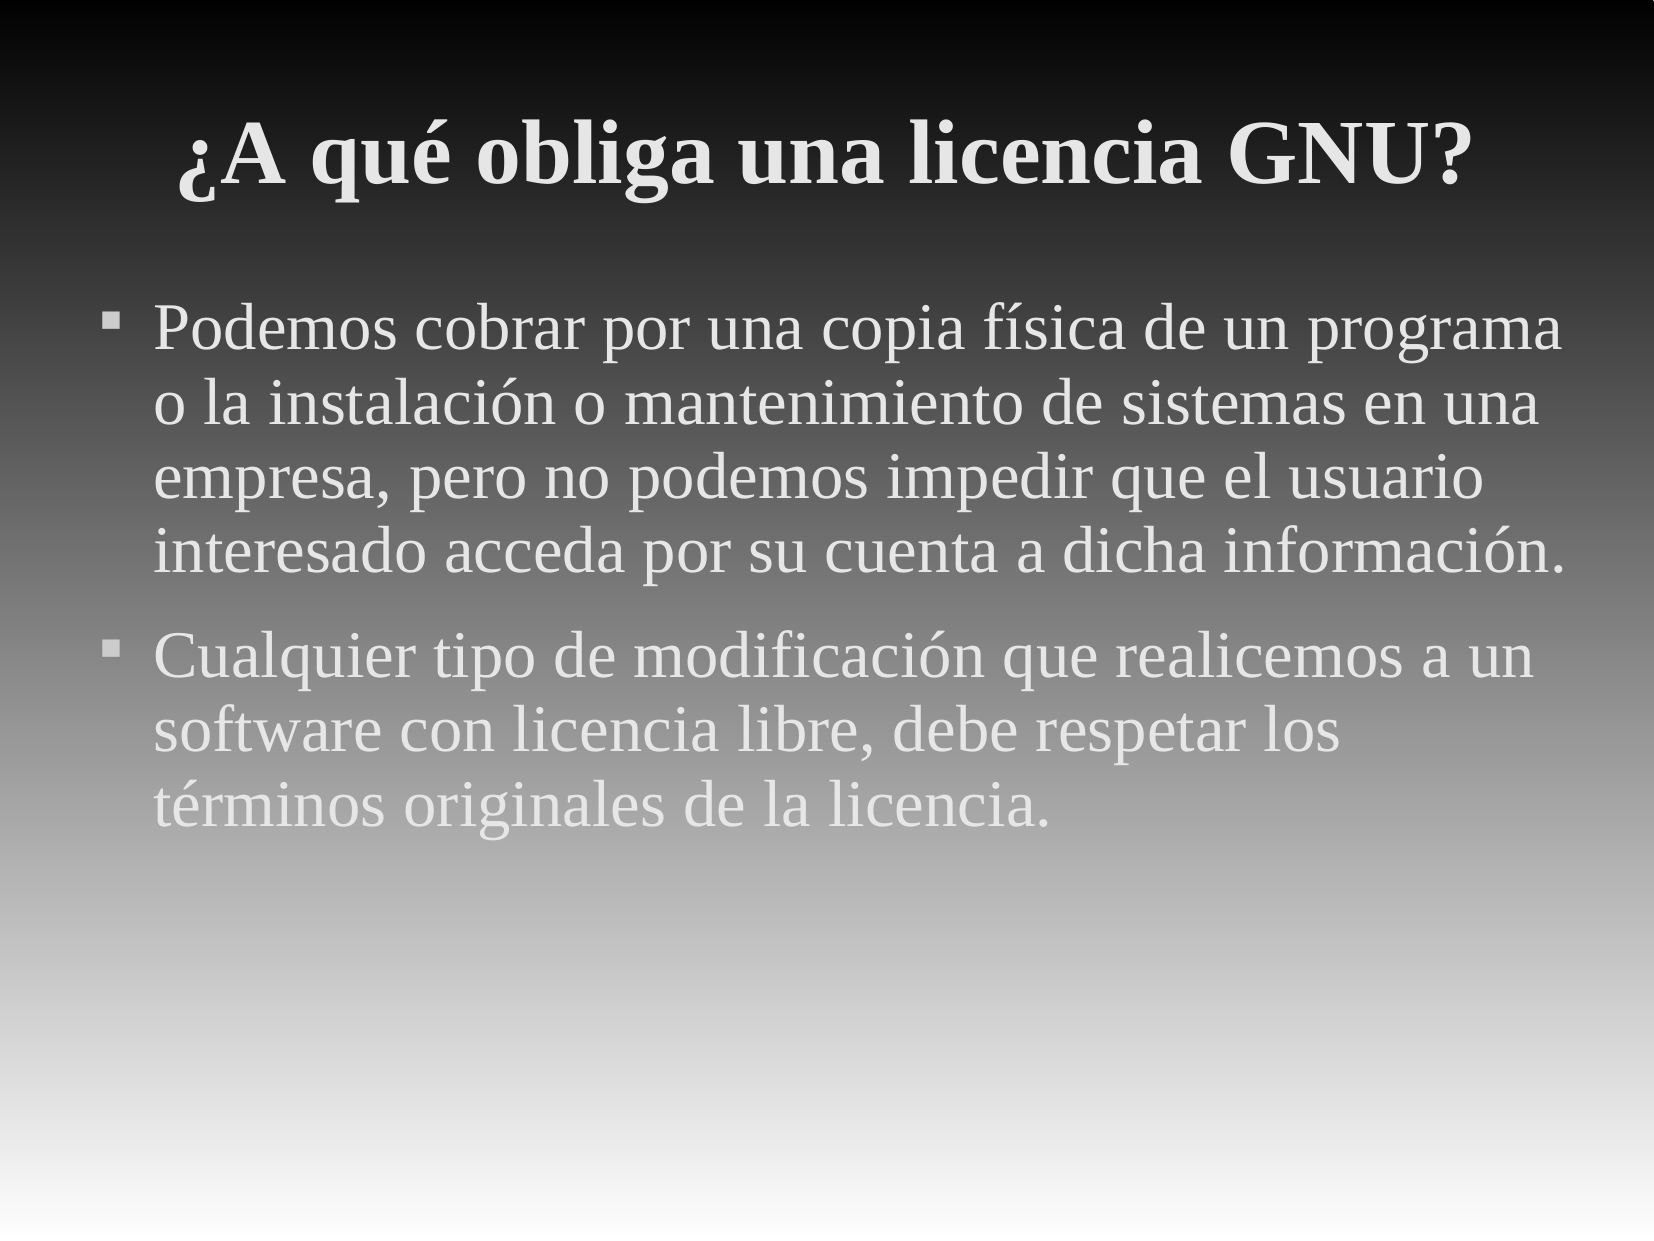

# ¿A qué obliga una licencia GNU?
Podemos cobrar por una copia física de un programa o la instalación o mantenimiento de sistemas en una empresa, pero no podemos impedir que el usuario interesado acceda por su cuenta a dicha información.
Cualquier tipo de modificación que realicemos a un software con licencia libre, debe respetar los términos originales de la licencia.